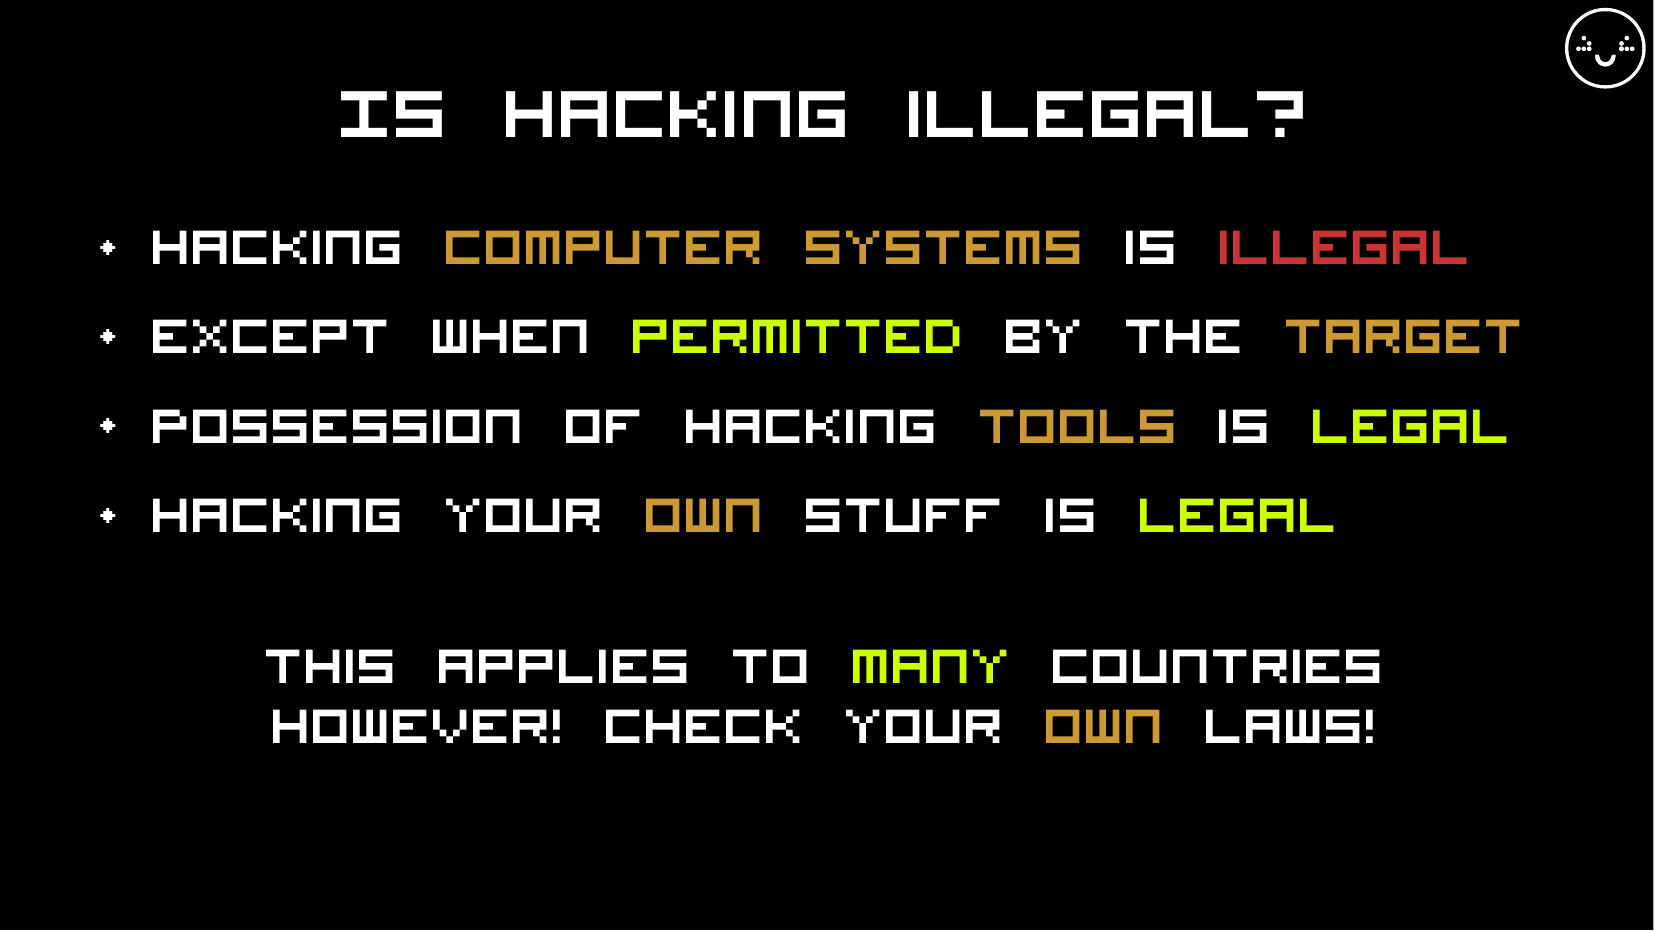

# Is hacking illegal?
Hacking computer systems is illegal
Except when permitted by the target
Possession of hacking tools is legal
Hacking your own stuff is legal
This applies to many countries
However! Check your own laws!